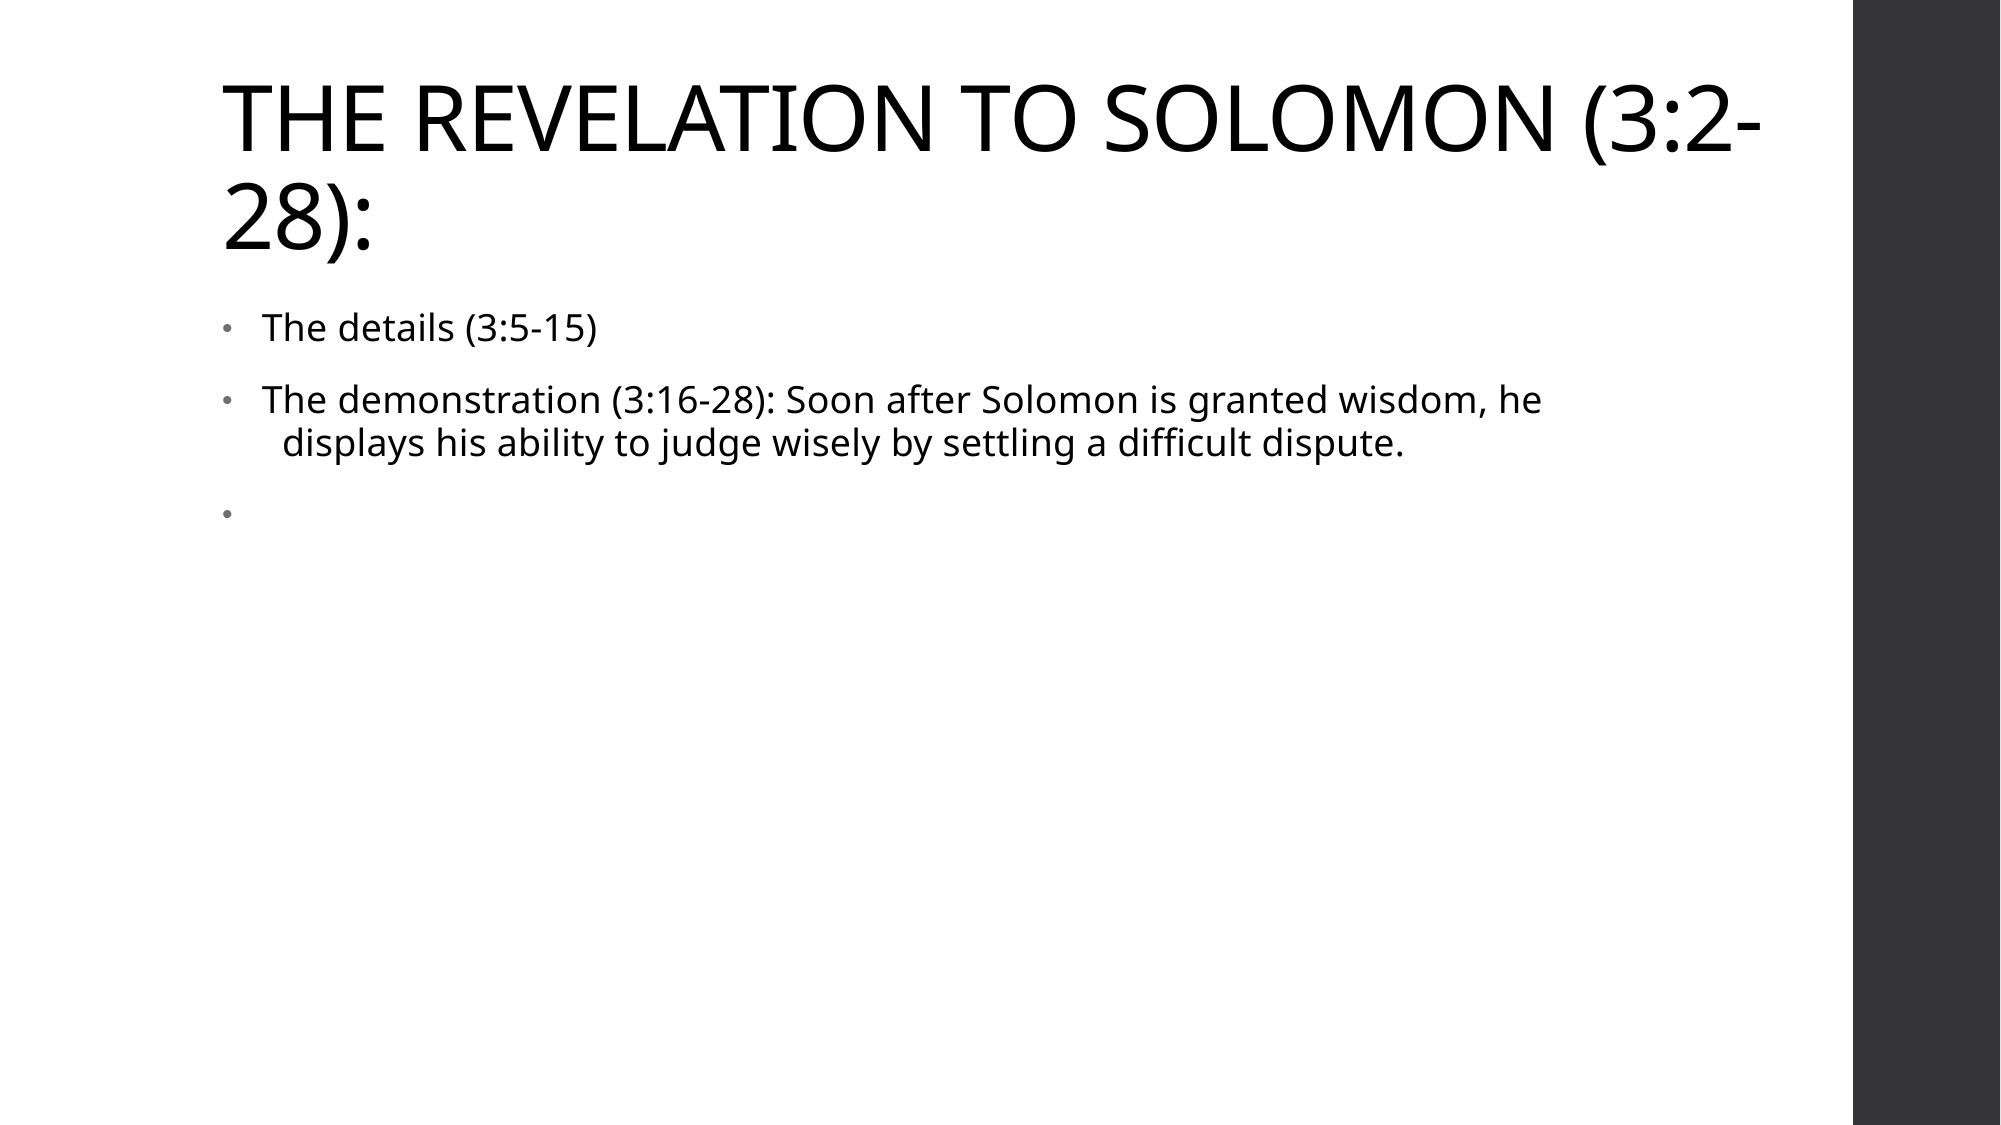

# THE REVELATION TO SOLOMON (3:2-28):
 The details (3:5-15)
 The demonstration (3:16-28): Soon after Solomon is granted wisdom, he displays his ability to judge wisely by settling a difficult dispute.